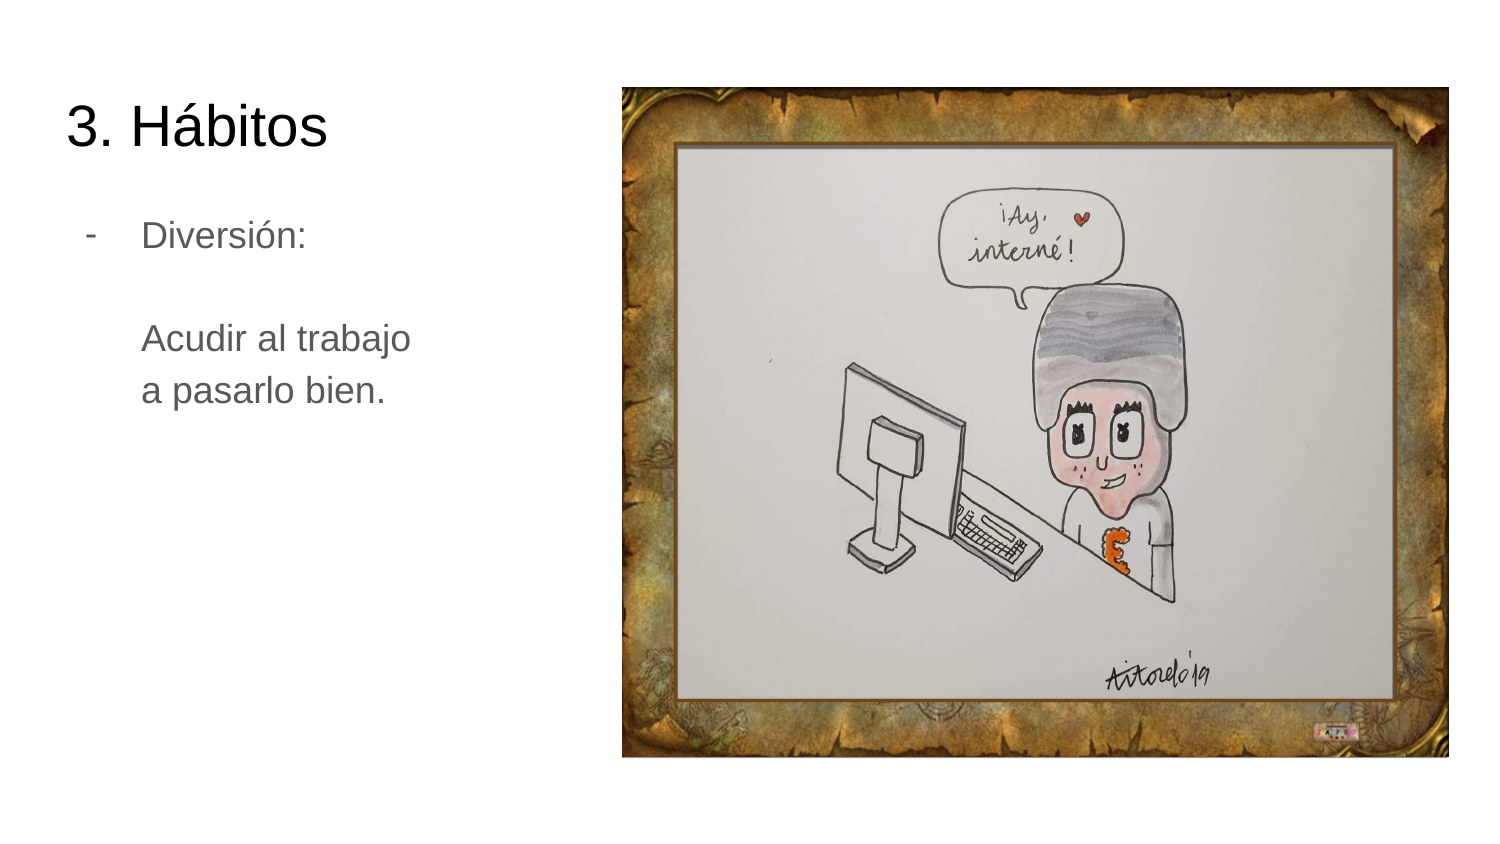

# 3. Hábitos
Diversión:
Acudir al trabajo
a pasarlo bien.